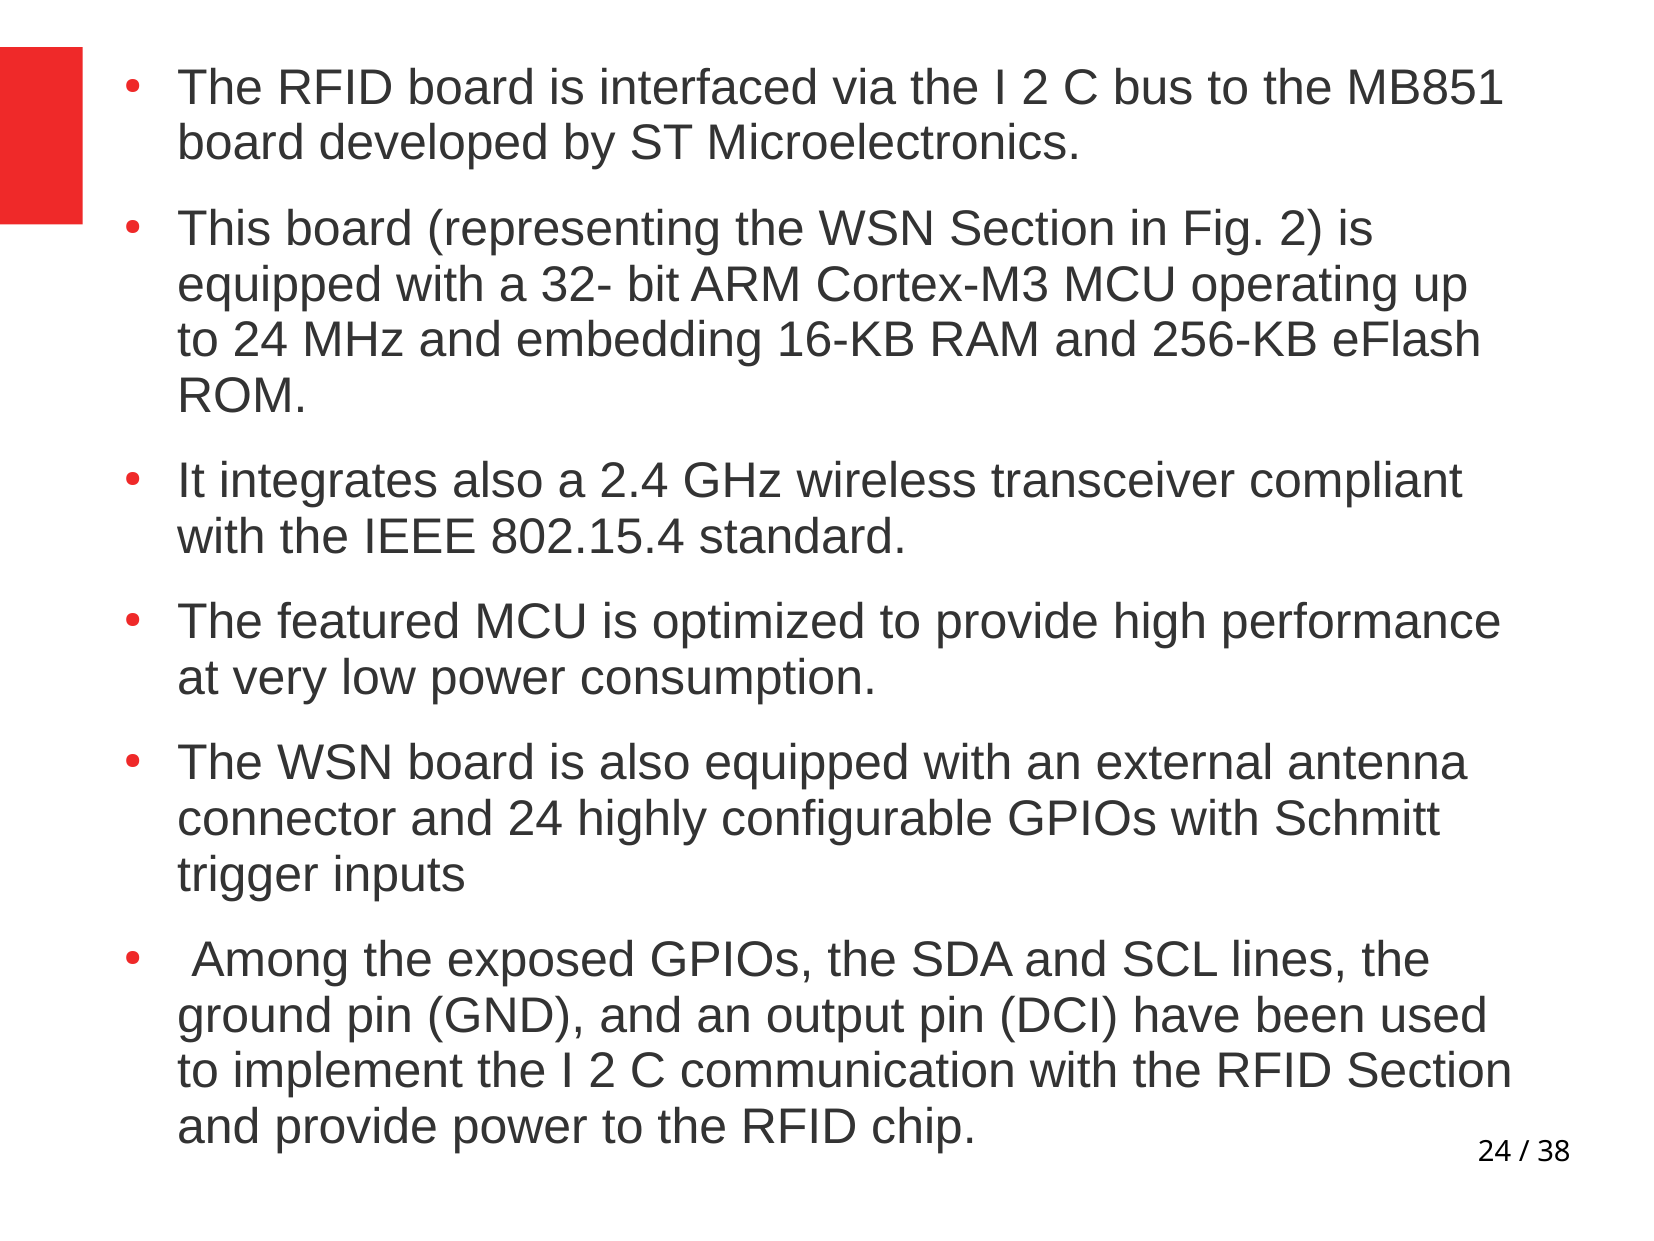

# The RFID board is interfaced via the I 2 C bus to the MB851 board developed by ST Microelectronics.
This board (representing the WSN Section in Fig. 2) is equipped with a 32- bit ARM Cortex-M3 MCU operating up to 24 MHz and embedding 16-KB RAM and 256-KB eFlash ROM.
It integrates also a 2.4 GHz wireless transceiver compliant with the IEEE 802.15.4 standard.
The featured MCU is optimized to provide high performance at very low power consumption.
The WSN board is also equipped with an external antenna connector and 24 highly configurable GPIOs with Schmitt trigger inputs
 Among the exposed GPIOs, the SDA and SCL lines, the ground pin (GND), and an output pin (DCI) have been used to implement the I 2 C communication with the RFID Section and provide power to the RFID chip.
24